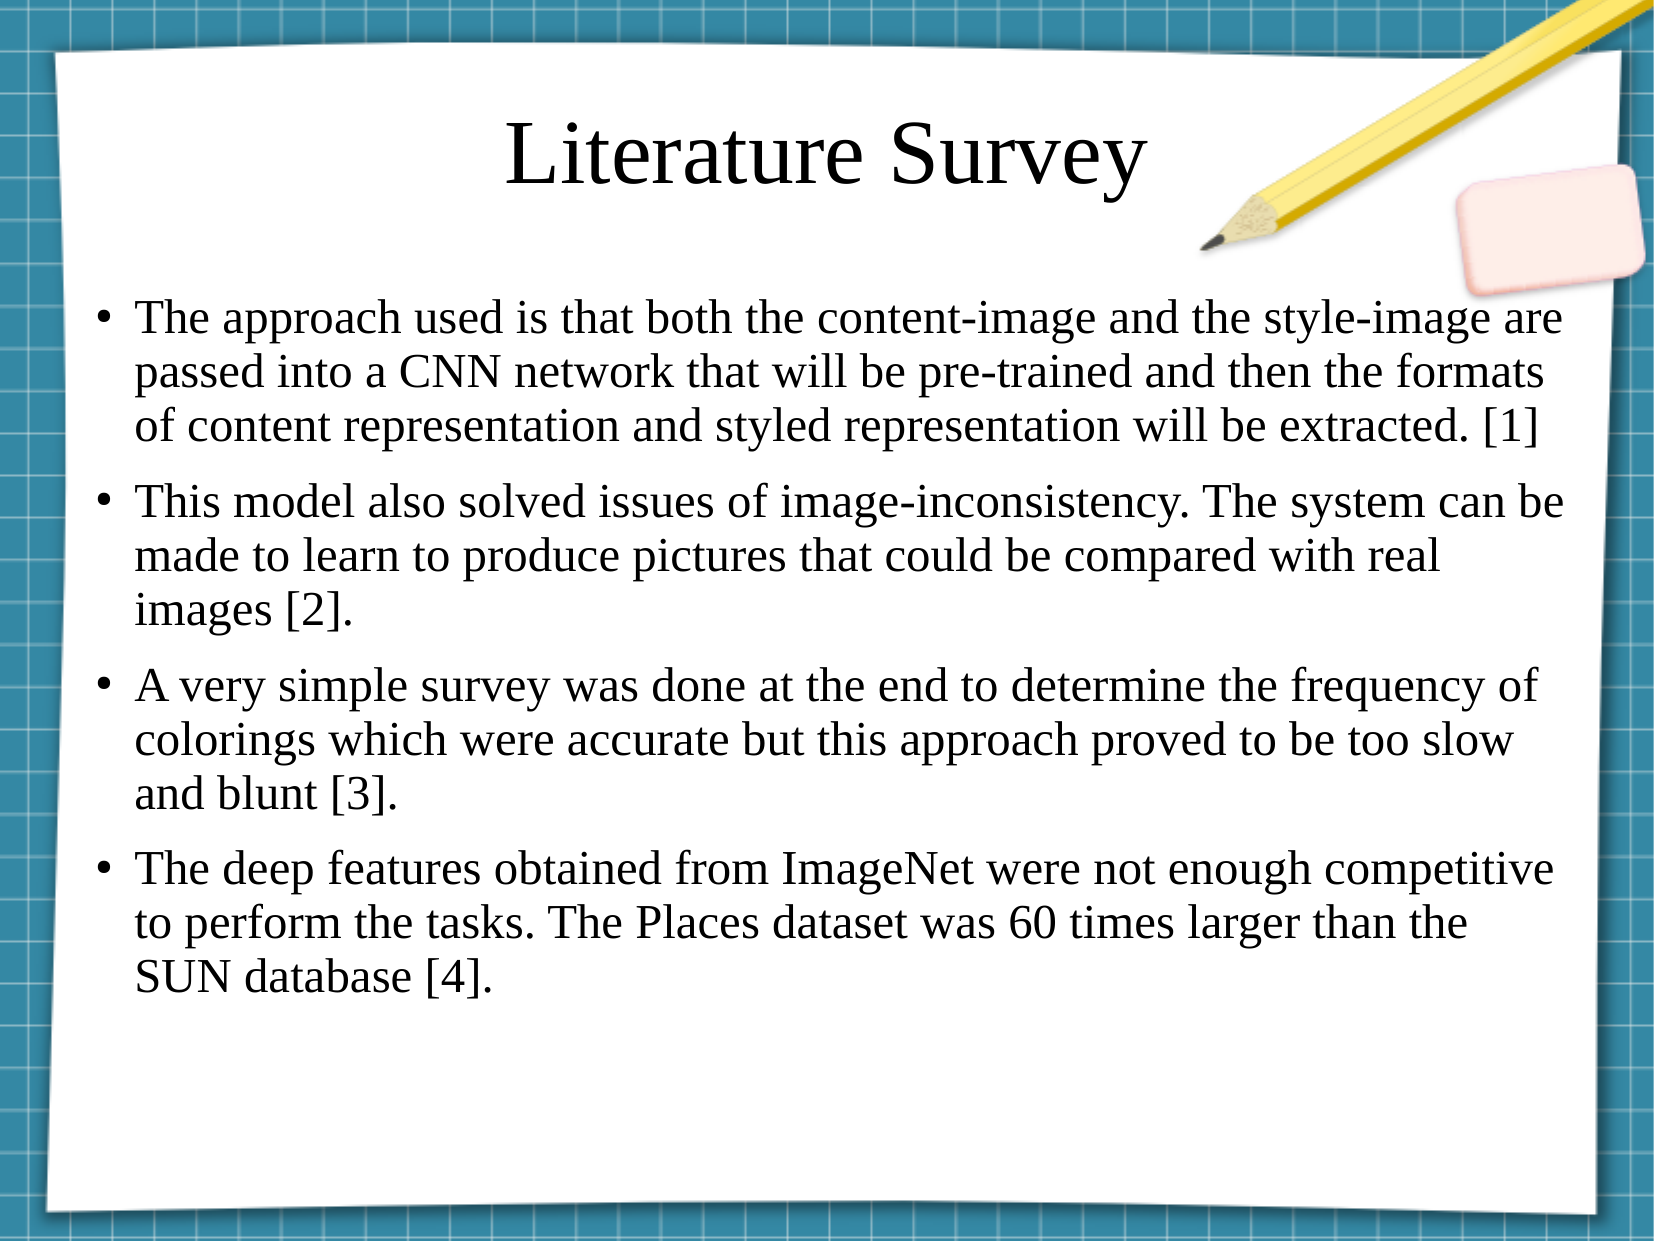

# Literature Survey
The approach used is that both the content-image and the style-image are passed into a CNN network that will be pre-trained and then the formats of content representation and styled representation will be extracted. [1]
This model also solved issues of image-inconsistency. The system can be made to learn to produce pictures that could be compared with real images [2].
A very simple survey was done at the end to determine the frequency of colorings which were accurate but this approach proved to be too slow and blunt [3].
The deep features obtained from ImageNet were not enough competitive to perform the tasks. The Places dataset was 60 times larger than the SUN database [4].